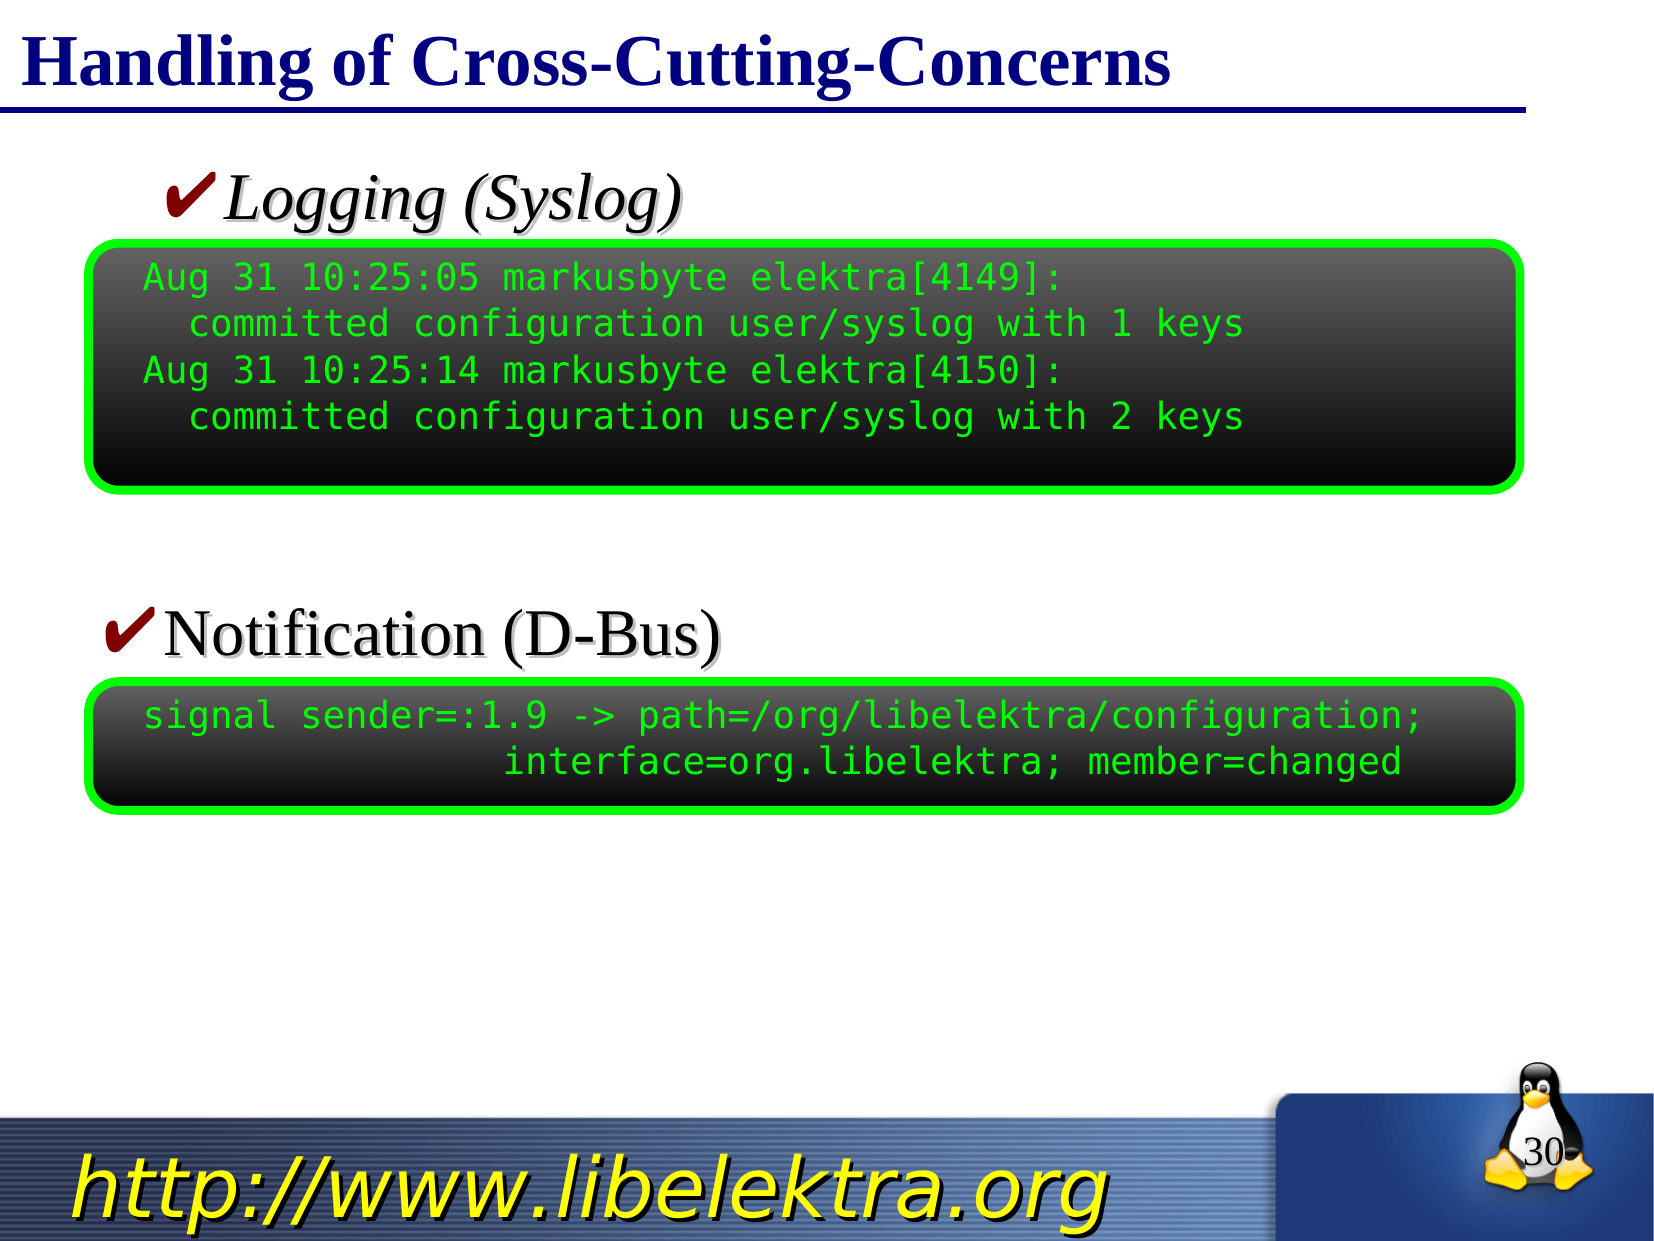

Handling of Cross-Cutting-Concerns
Logging (Syslog)
Aug 31 10:25:05 markusbyte elektra[4149]:
 committed configuration user/syslog with 1 keys
Aug 31 10:25:14 markusbyte elektra[4150]:
 committed configuration user/syslog with 2 keys
Notification (D-Bus)
signal sender=:1.9 -> path=/org/libelektra/configuration;
 interface=org.libelektra; member=changed